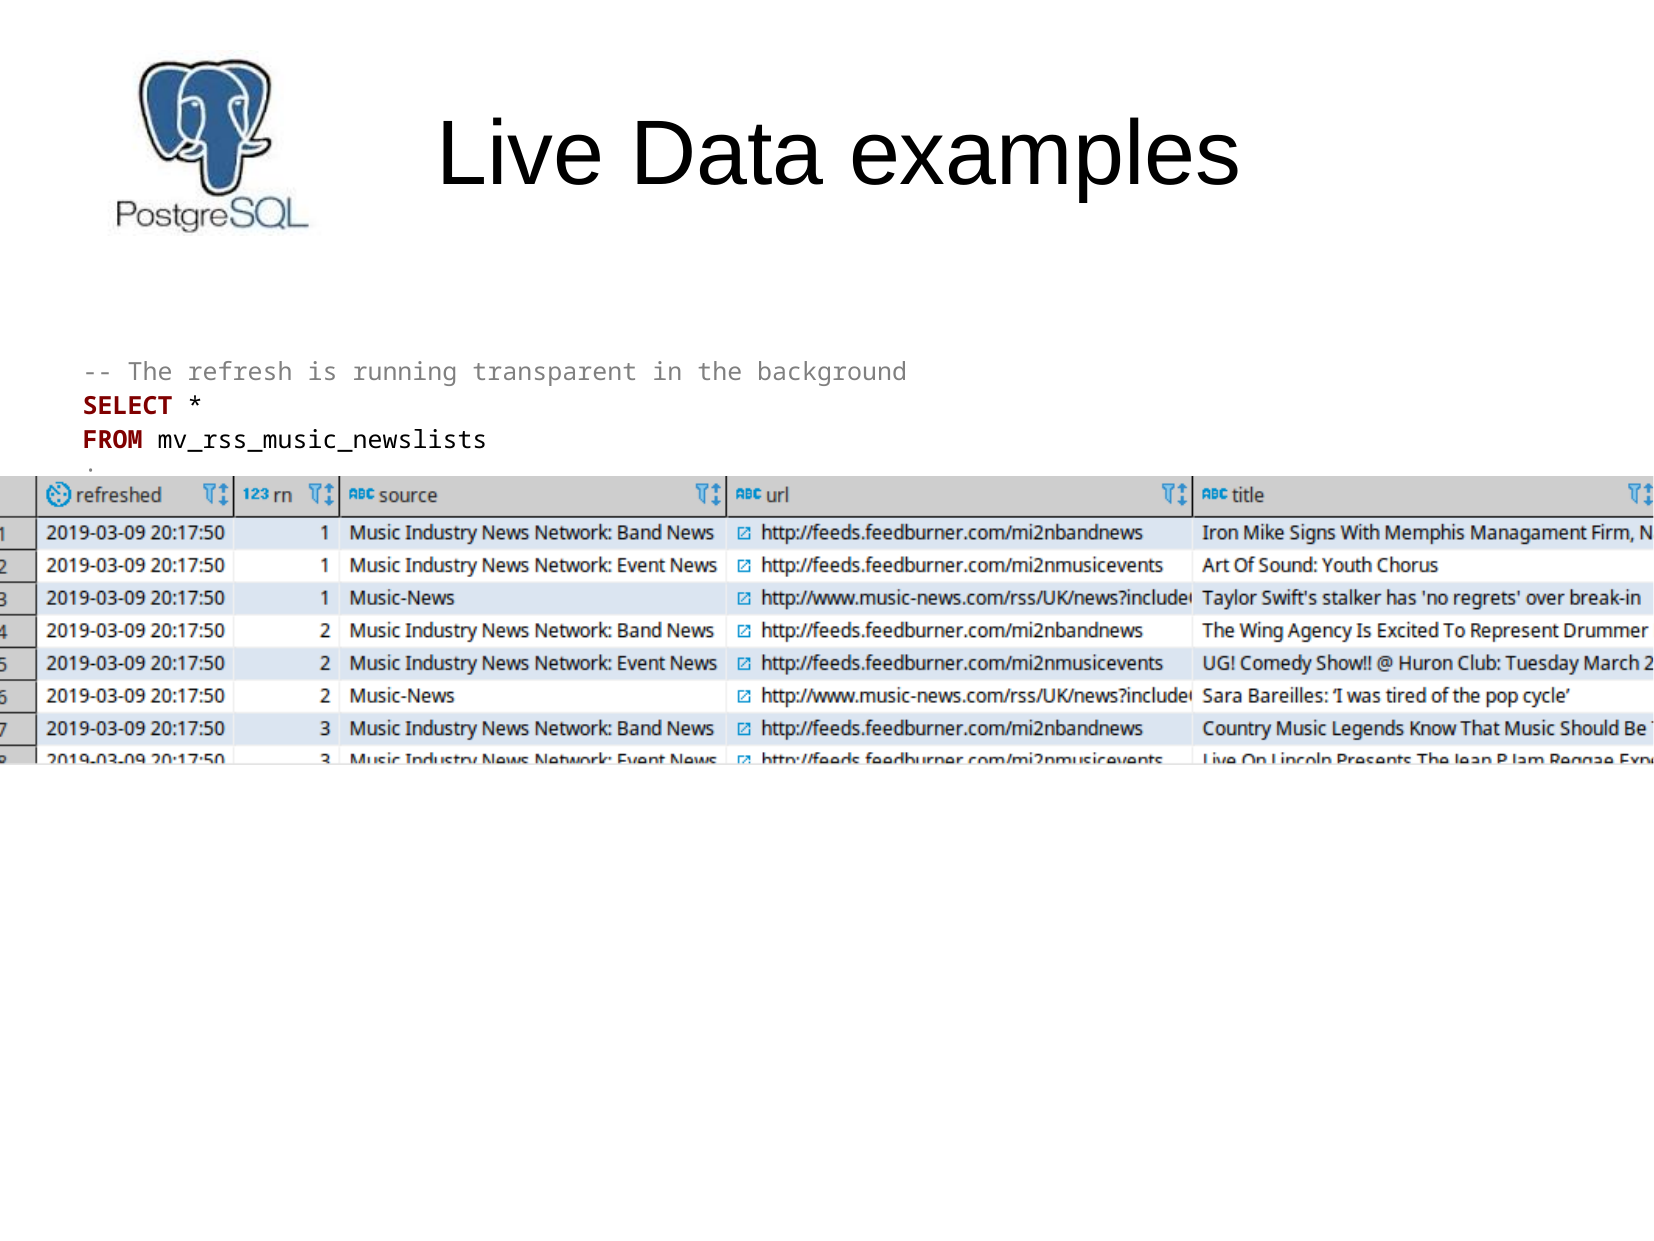

# Live Data examples
-- The refresh is running transparent in the background
SELECT *
FROM mv_rss_music_newslists
;